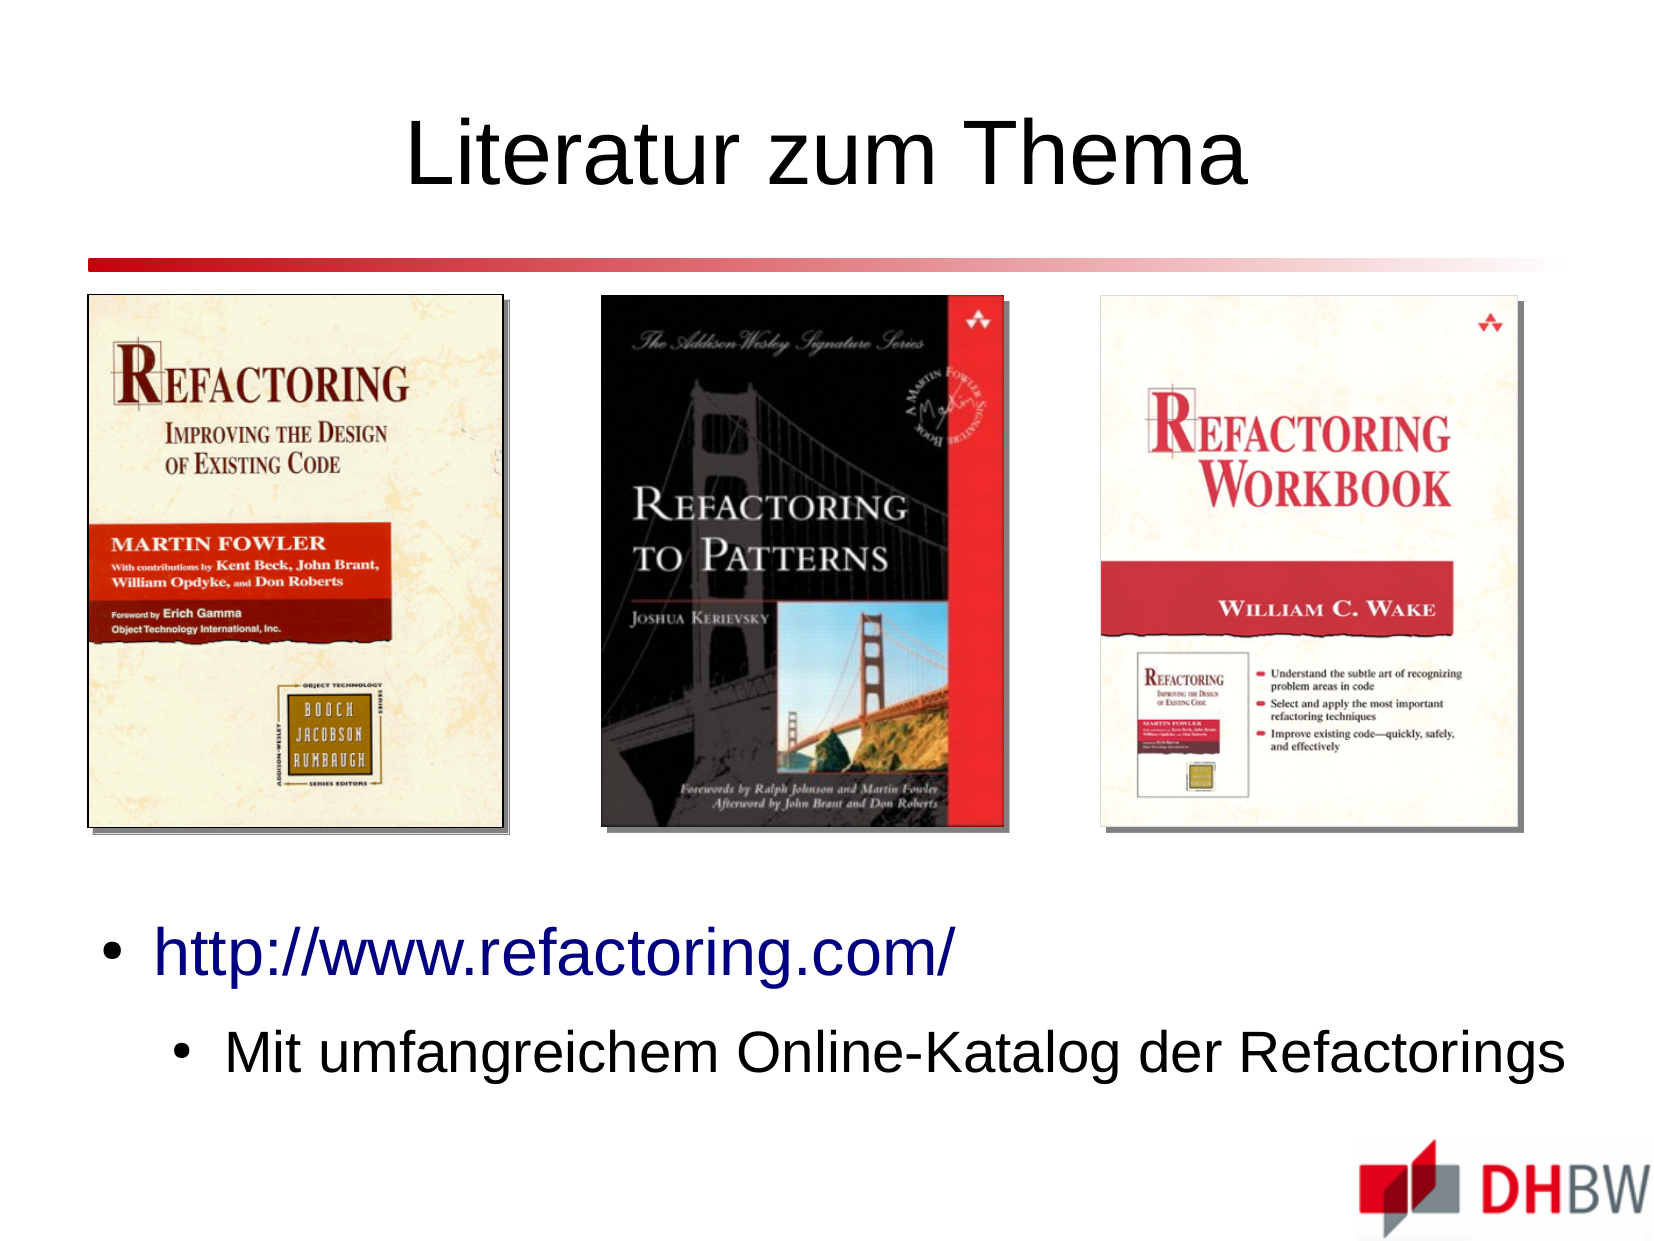

# Literatur zum Thema
http://www.refactoring.com/
Mit umfangreichem Online-Katalog der Refactorings